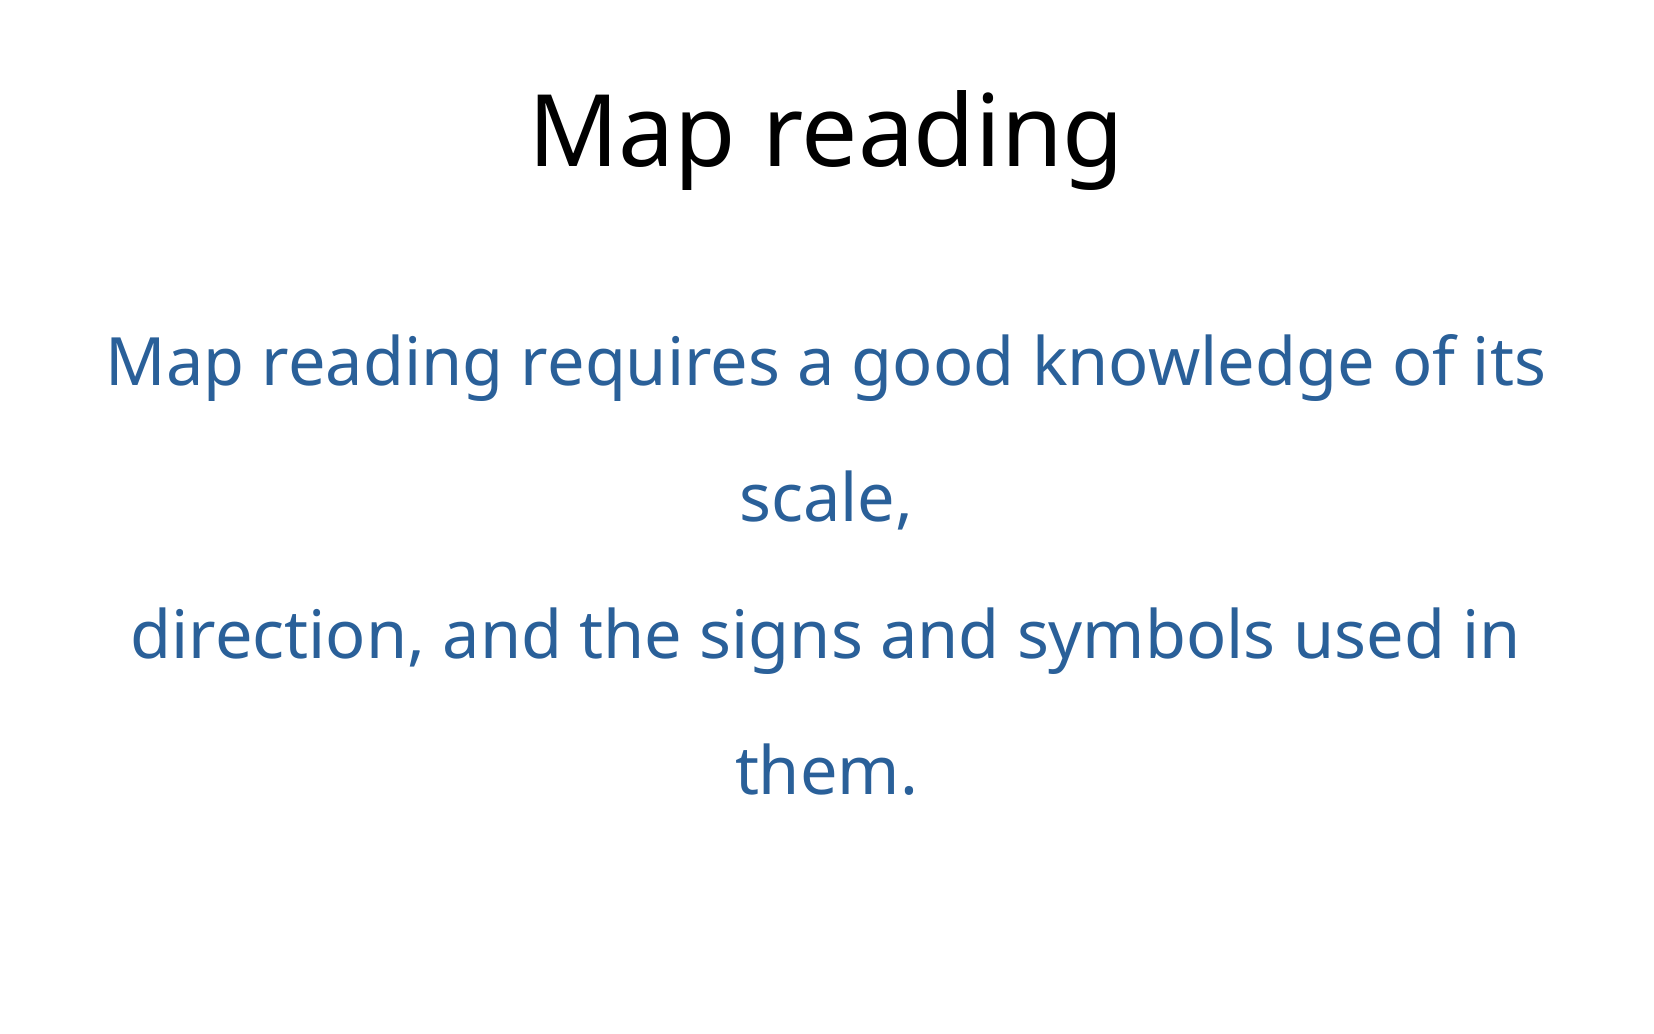

# Map reading
Map reading requires a good knowledge of its scale,
direction, and the signs and symbols used in them.